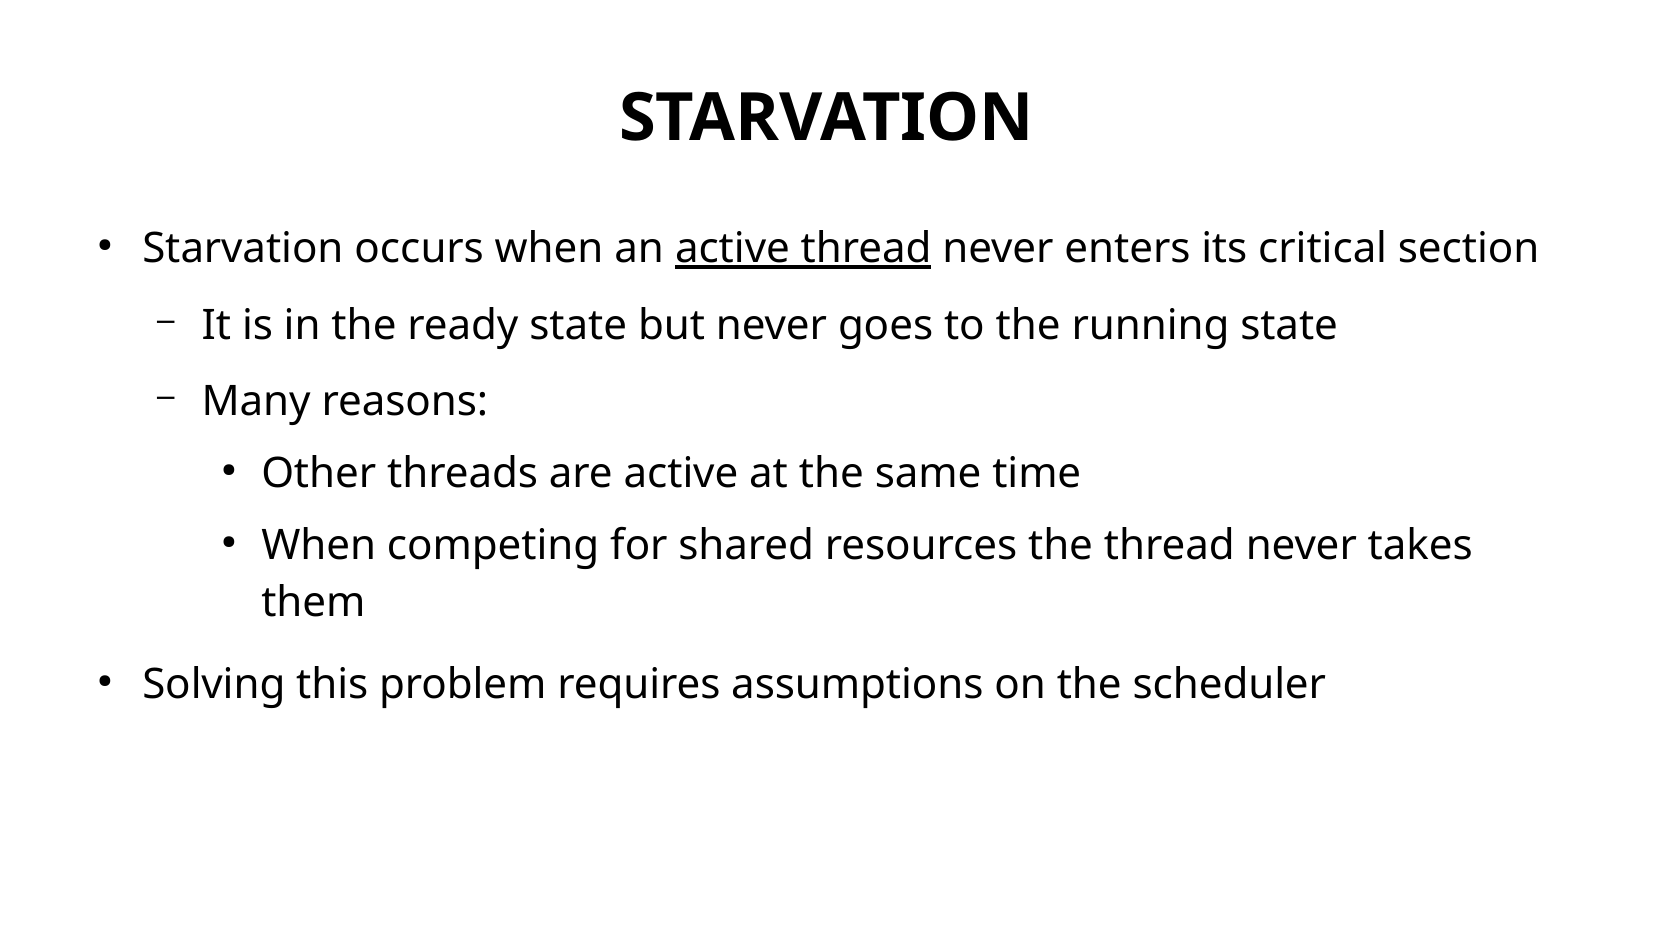

# STARVATION
Starvation occurs when an active thread never enters its critical section
It is in the ready state but never goes to the running state
Many reasons:
Other threads are active at the same time
When competing for shared resources the thread never takes them
Solving this problem requires assumptions on the scheduler